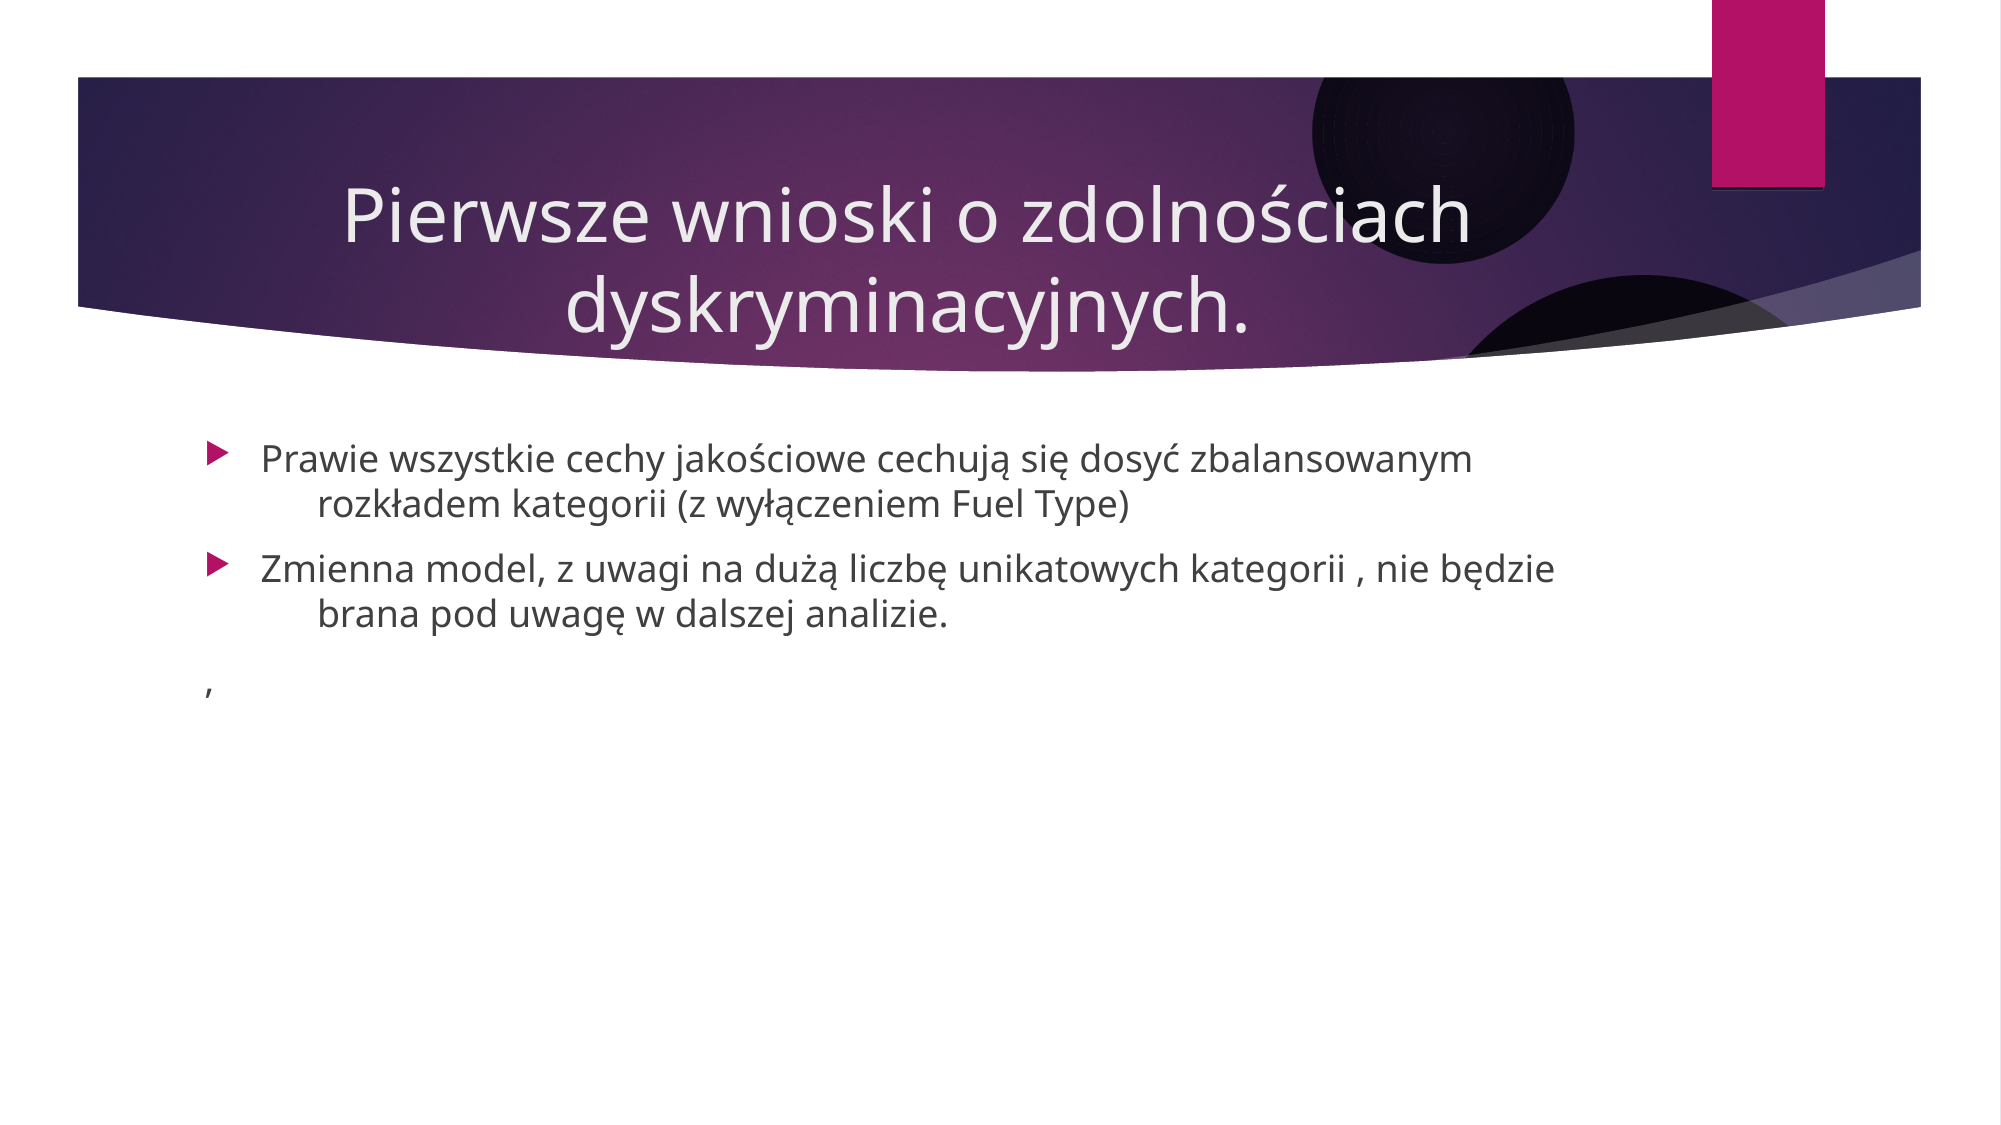

# Pierwsze wnioski o zdolnościach dyskryminacyjnych.
Prawie wszystkie cechy jakościowe cechują się dosyć zbalansowanym rozkładem kategorii (z wyłączeniem Fuel Type)
Zmienna model, z uwagi na dużą liczbę unikatowych kategorii , nie będzie brana pod uwagę w dalszej analizie.
,